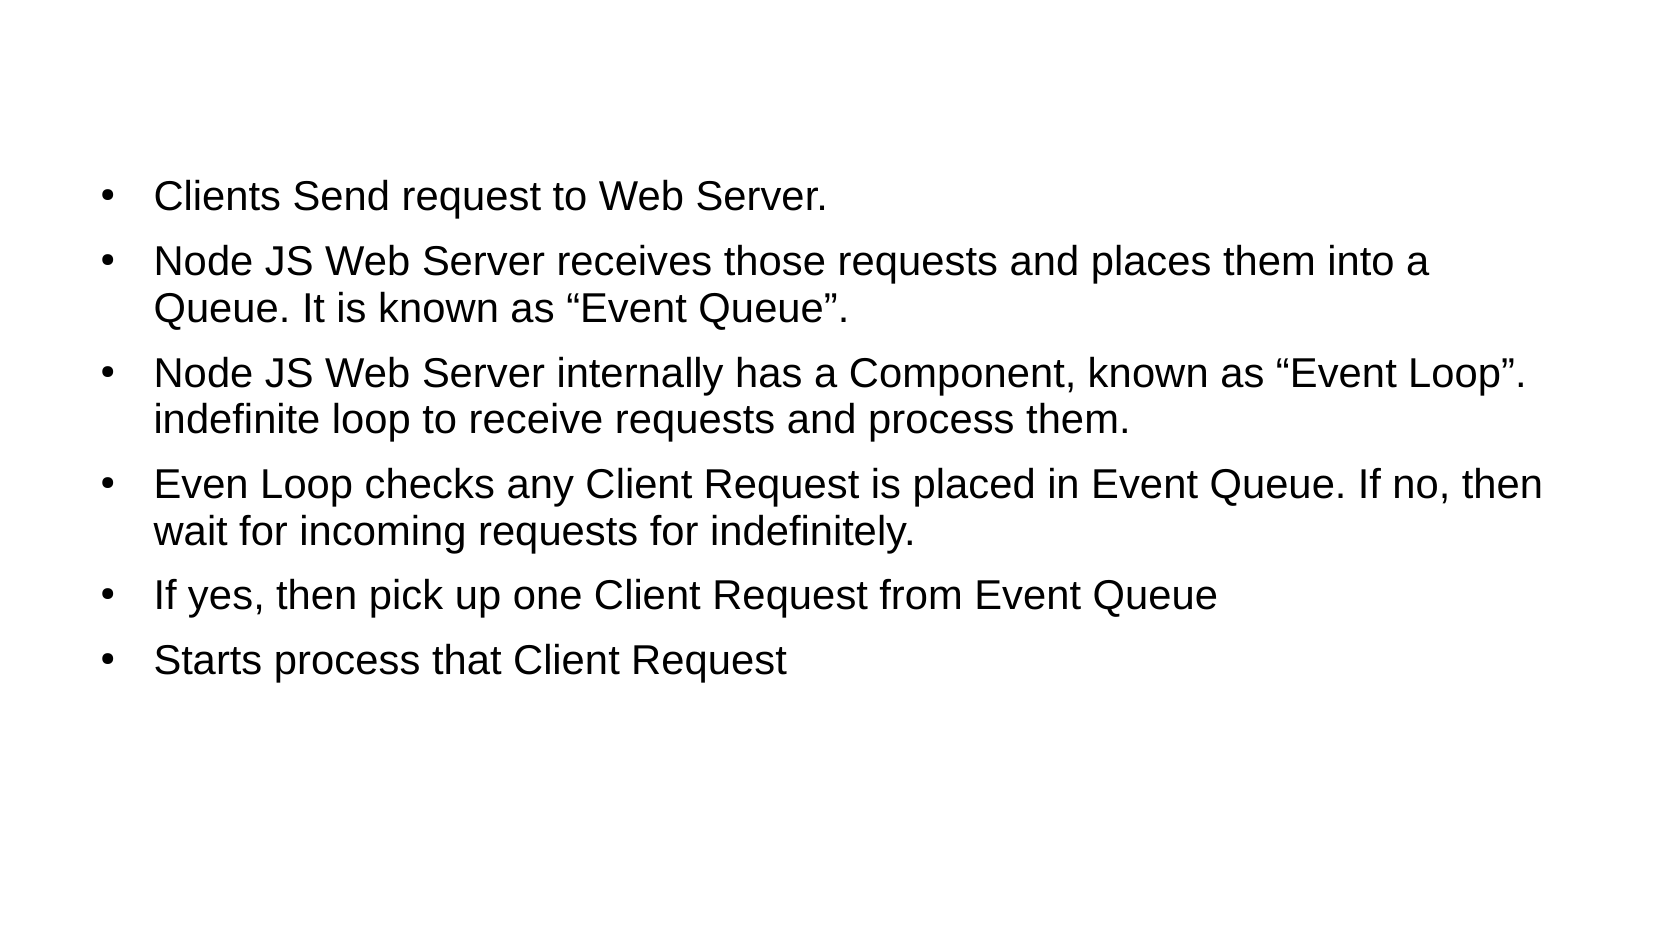

# Clients Send request to Web Server.
Node JS Web Server receives those requests and places them into a Queue. It is known as “Event Queue”.
Node JS Web Server internally has a Component, known as “Event Loop”. indefinite loop to receive requests and process them.
Even Loop checks any Client Request is placed in Event Queue. If no, then wait for incoming requests for indefinitely.
If yes, then pick up one Client Request from Event Queue
Starts process that Client Request